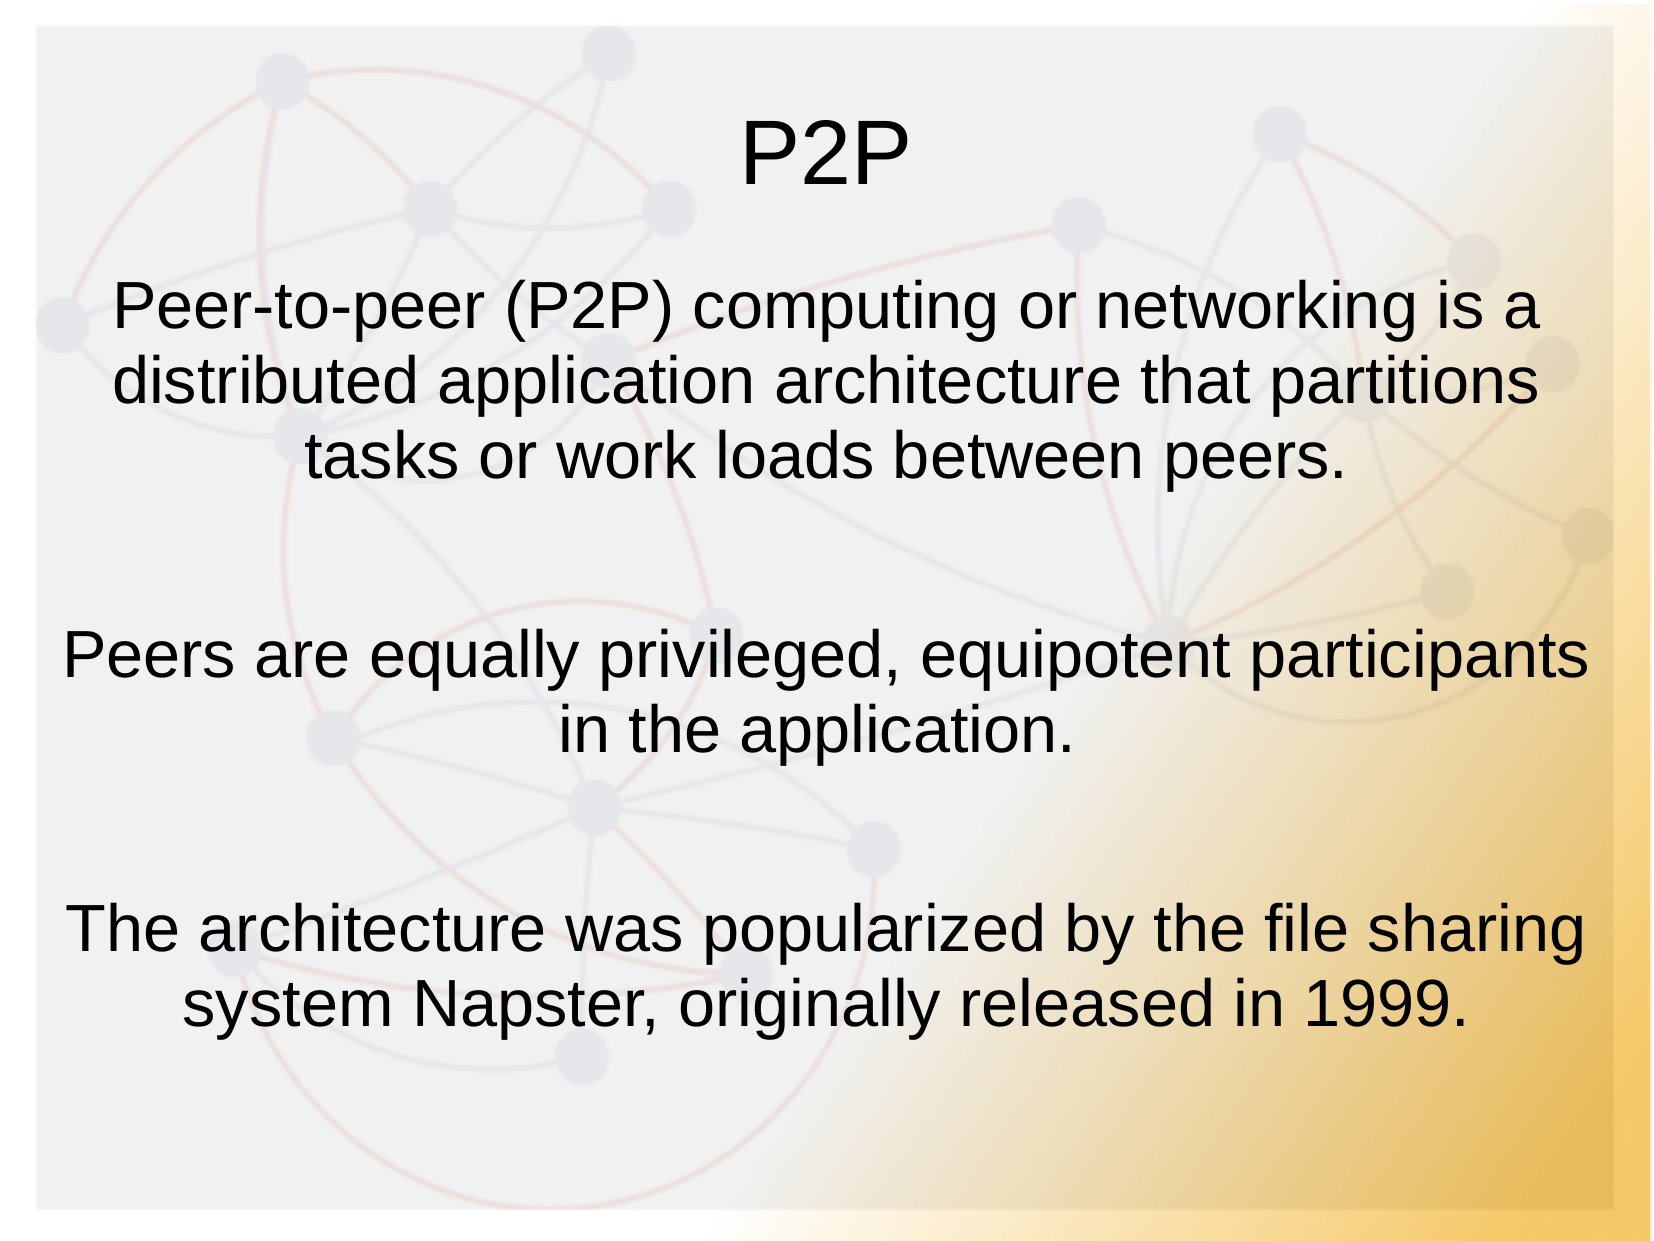

# P2P
Peer-to-peer (P2P) computing or networking is a distributed application architecture that partitions tasks or work loads between peers.
Peers are equally privileged, equipotent participants in the application.
The architecture was popularized by the file sharing system Napster, originally released in 1999.